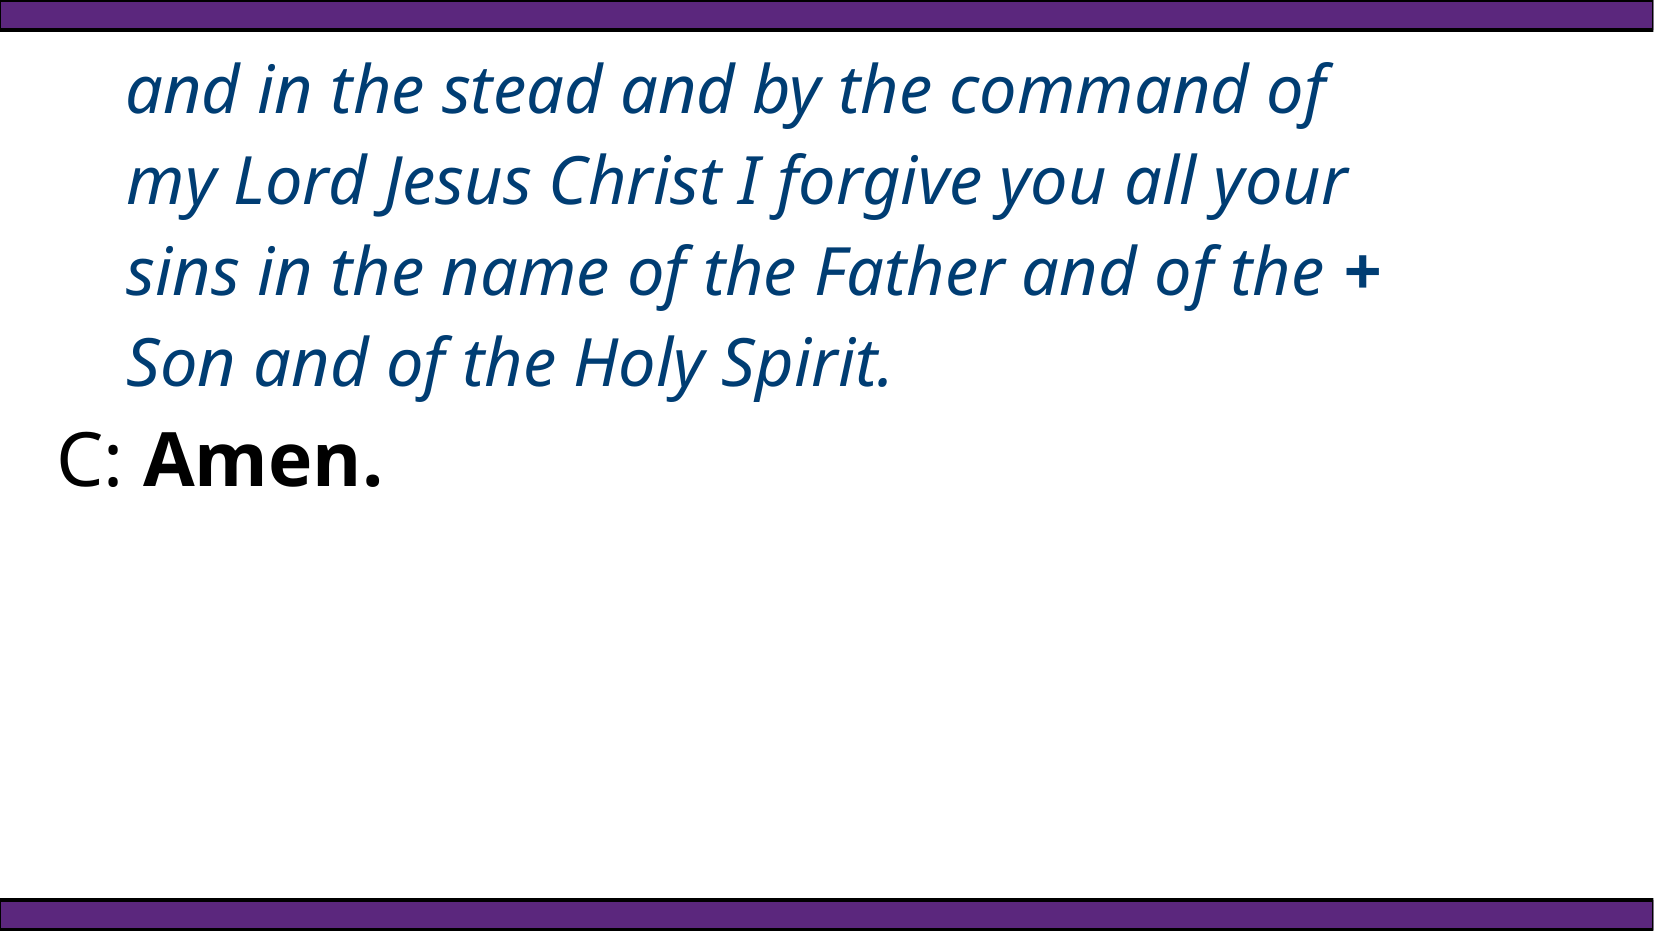

and in the stead and by the command of
 my Lord Jesus Christ I forgive you all your
 sins in the name of the Father and of the +
 Son and of the Holy Spirit.
C: Amen.